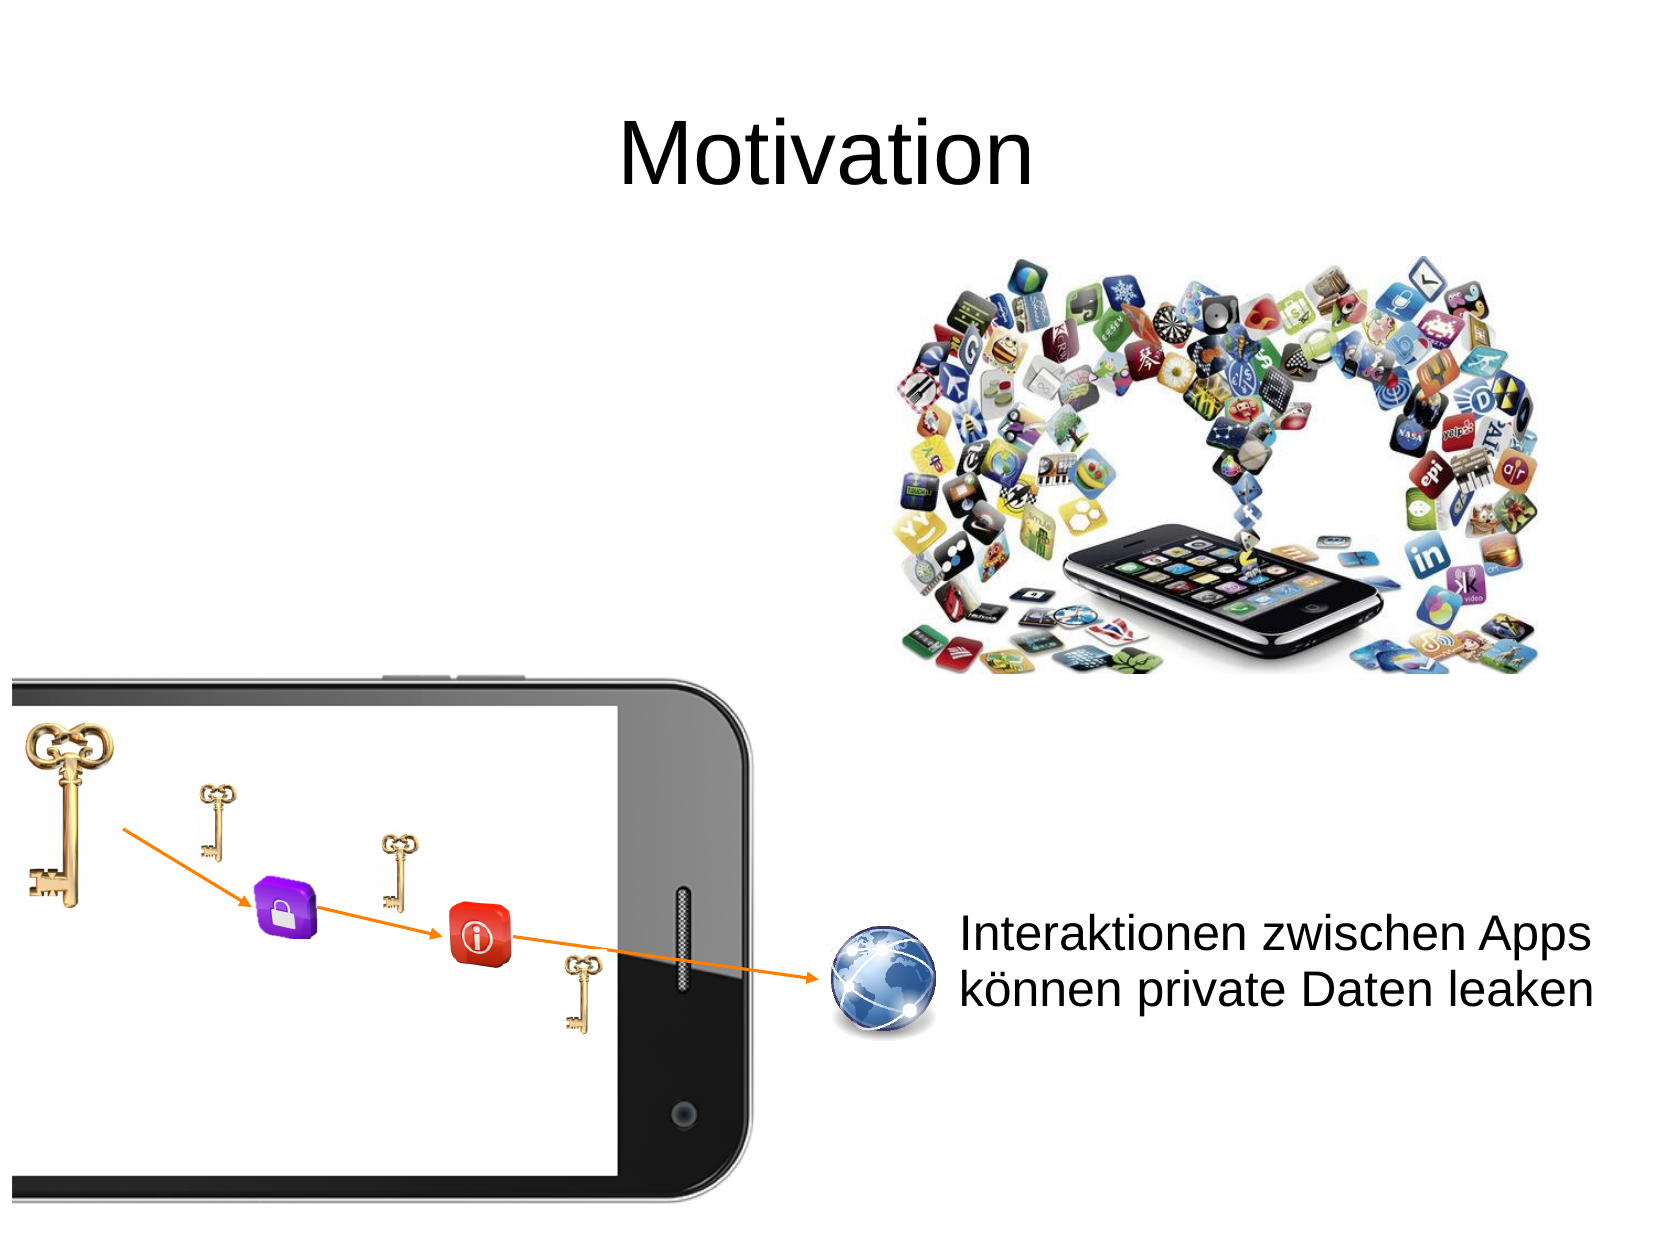

# Motivation
Interaktionen zwischen Apps
können private Daten leaken